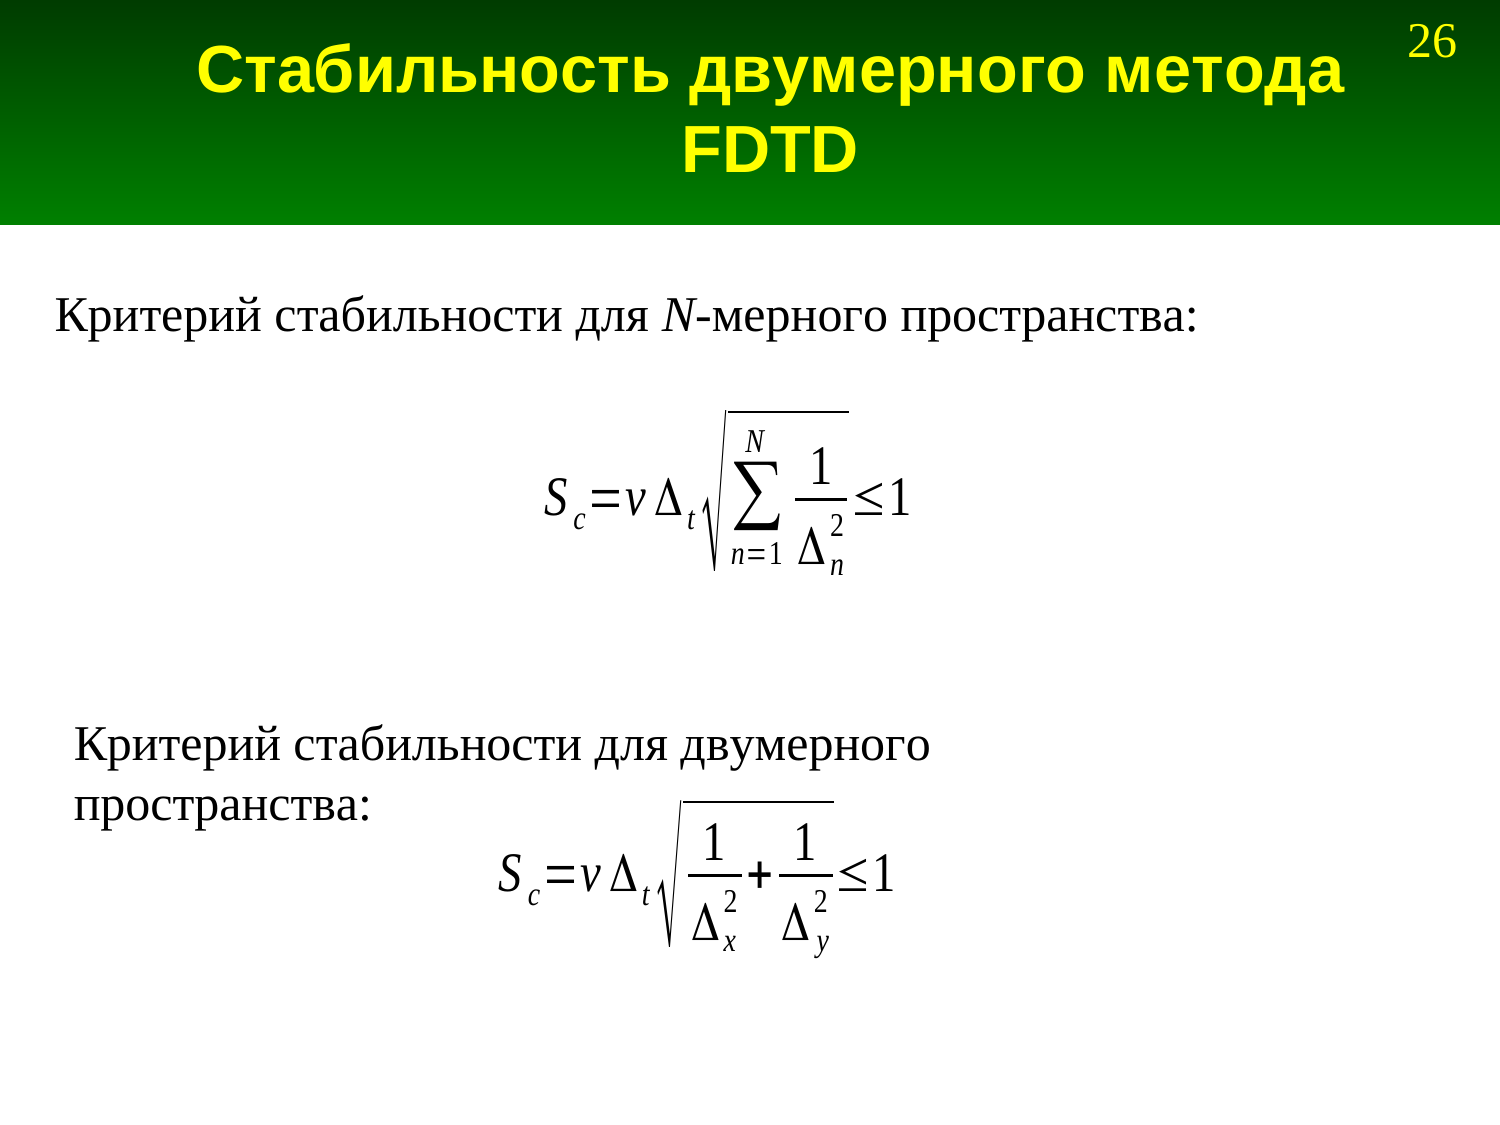

# Стабильность двумерного метода FDTD
Критерий стабильности для N-мерного пространства:
Критерий стабильности для двумерного пространства: